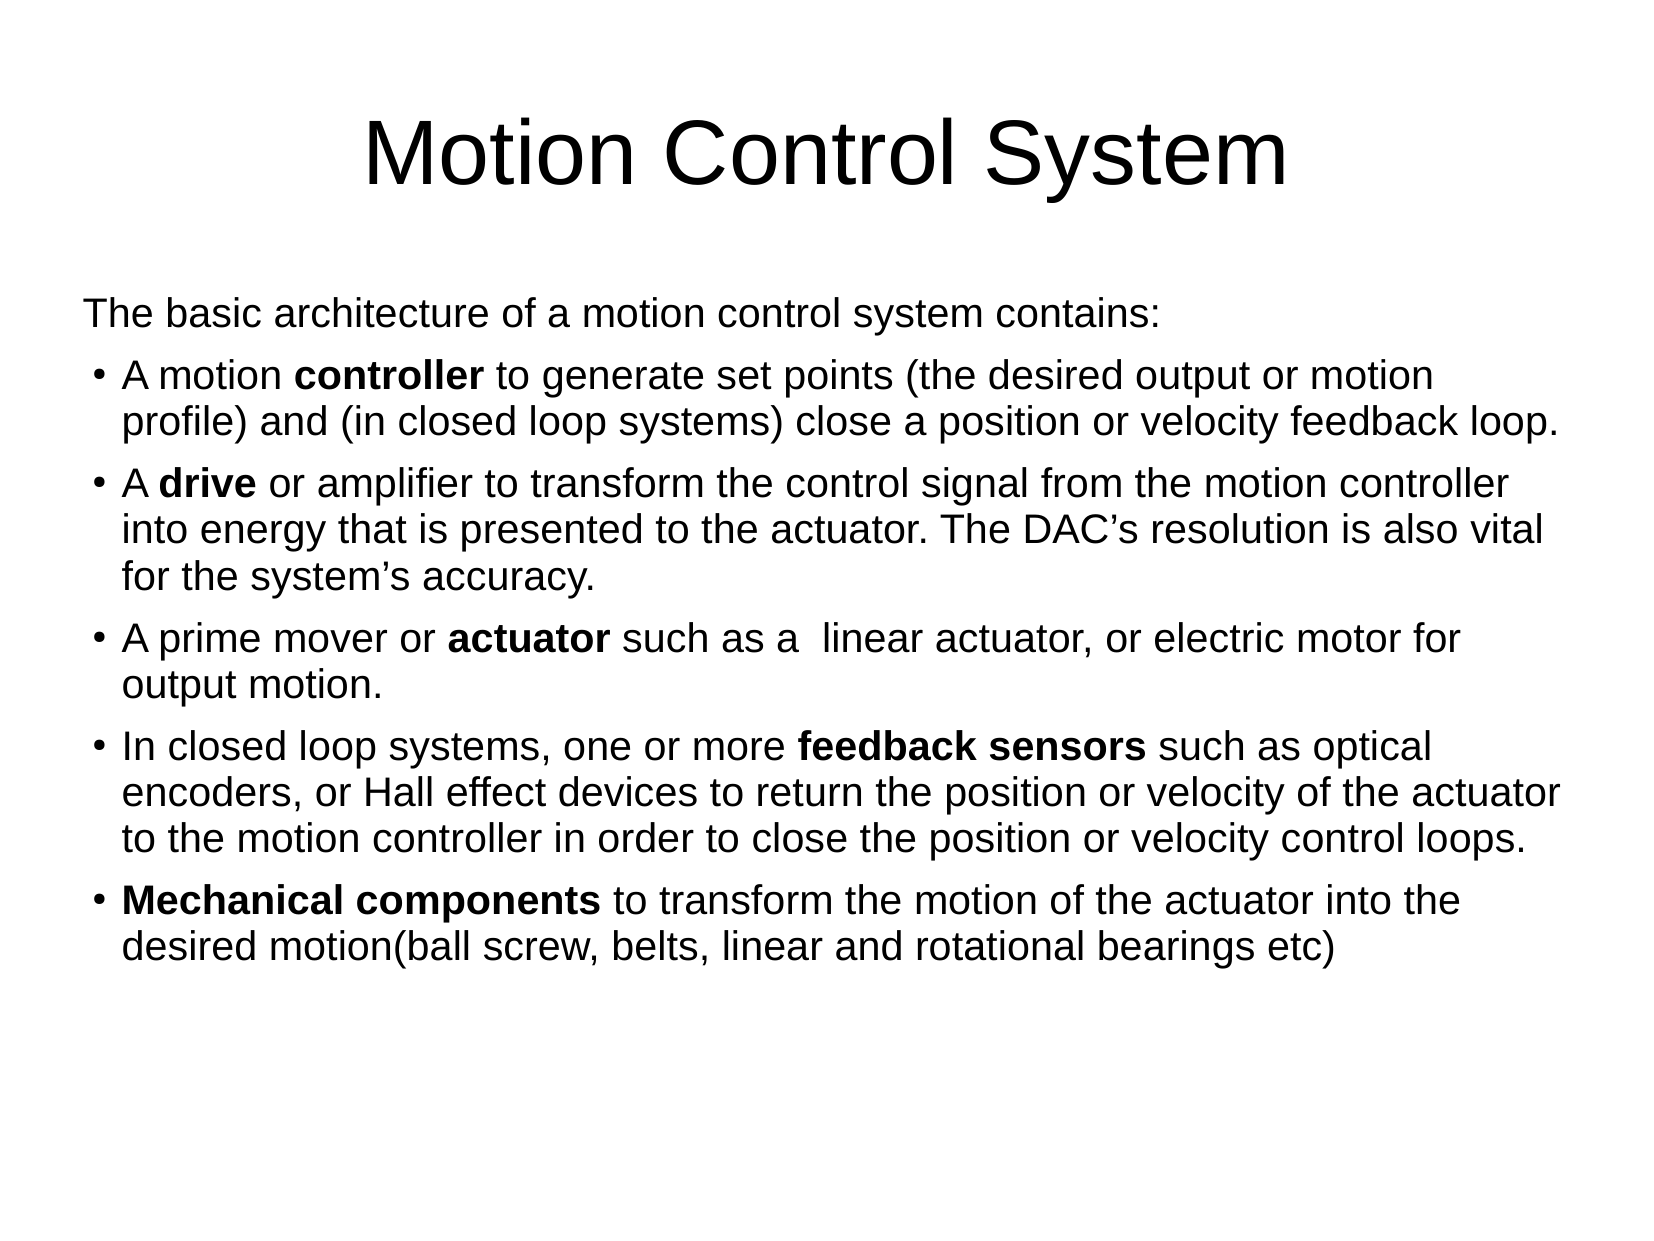

# Motion Control System
The basic architecture of a motion control system contains:
A motion controller to generate set points (the desired output or motion profile) and (in closed loop systems) close a position or velocity feedback loop.
A drive or amplifier to transform the control signal from the motion controller into energy that is presented to the actuator. The DAC’s resolution is also vital for the system’s accuracy.
A prime mover or actuator such as a linear actuator, or electric motor for output motion.
In closed loop systems, one or more feedback sensors such as optical encoders, or Hall effect devices to return the position or velocity of the actuator to the motion controller in order to close the position or velocity control loops.
Mechanical components to transform the motion of the actuator into the desired motion(ball screw, belts, linear and rotational bearings etc)